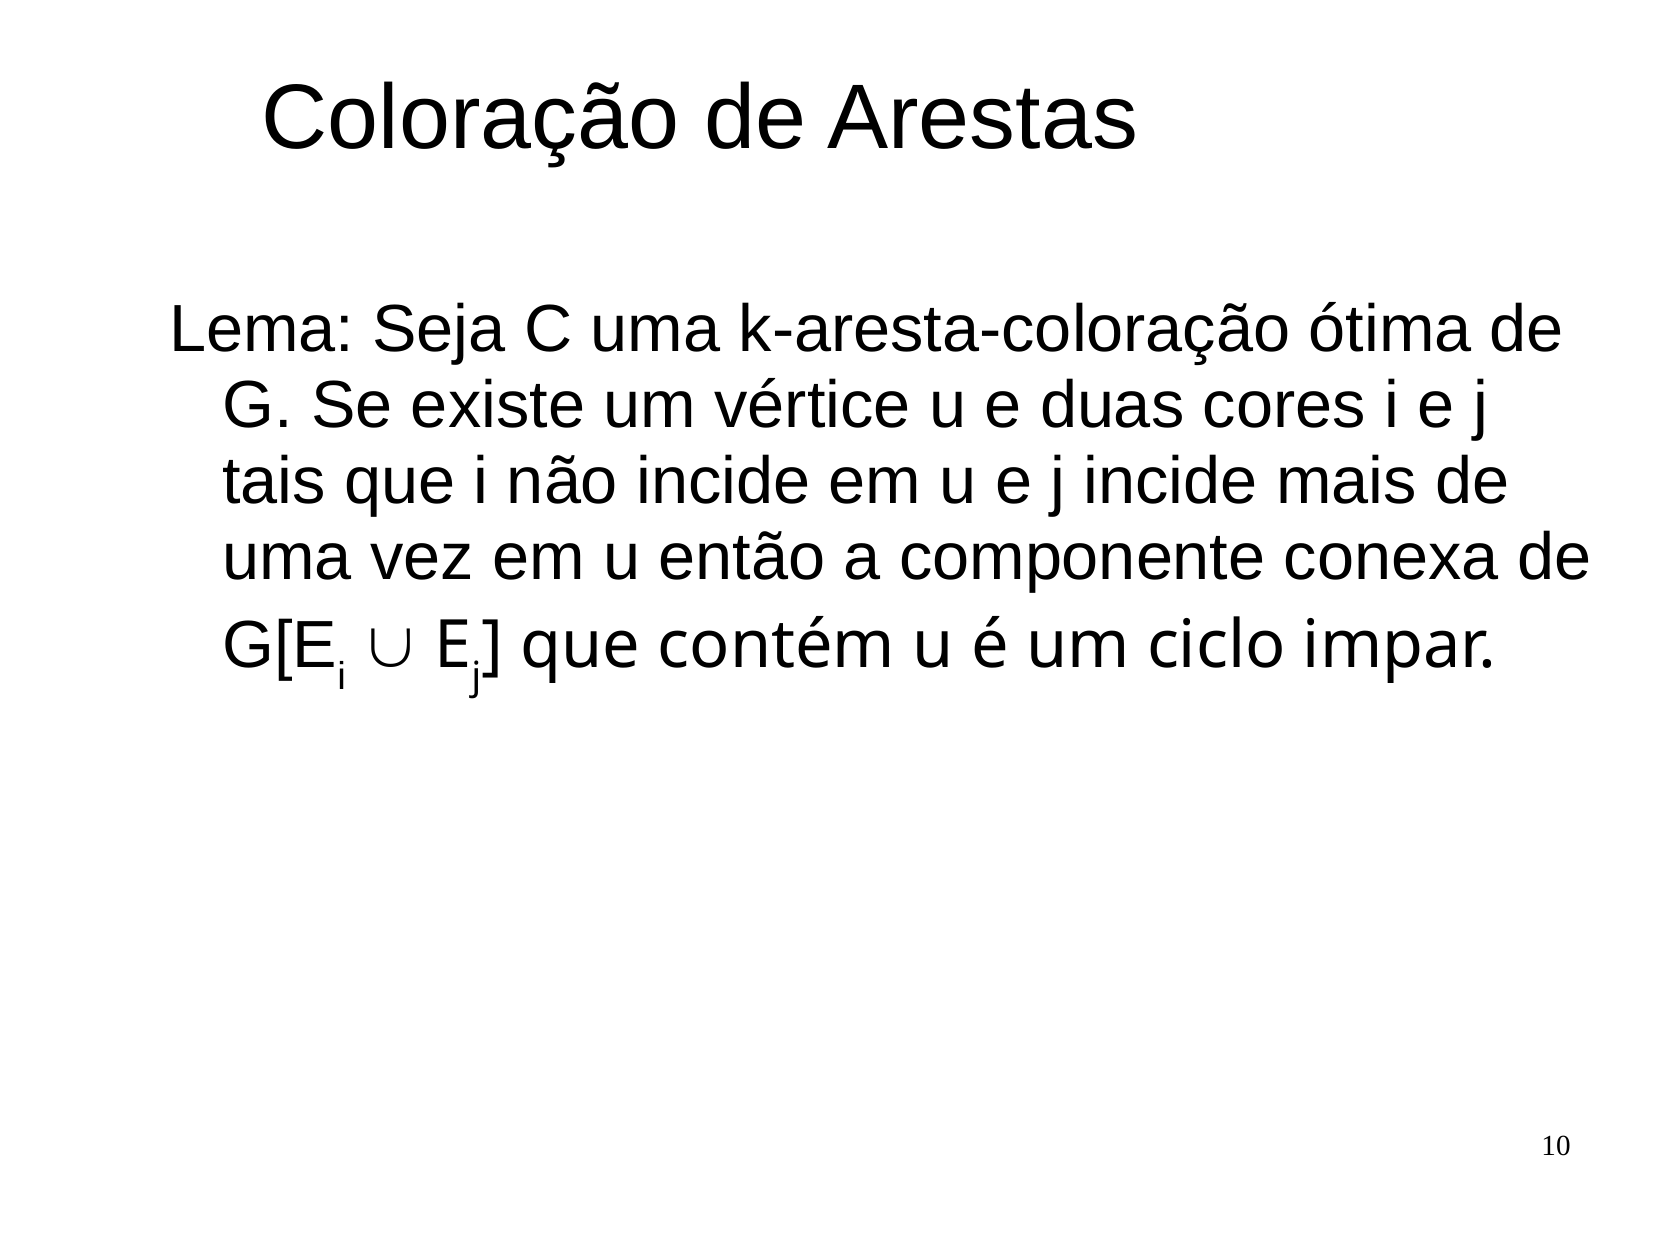

# Coloração de Arestas
Lema: Seja C uma k-aresta-coloração ótima de G. Se existe um vértice u e duas cores i e j tais que i não incide em u e j incide mais de uma vez em u então a componente conexa de G[Ei  Ej] que contém u é um ciclo impar.
10